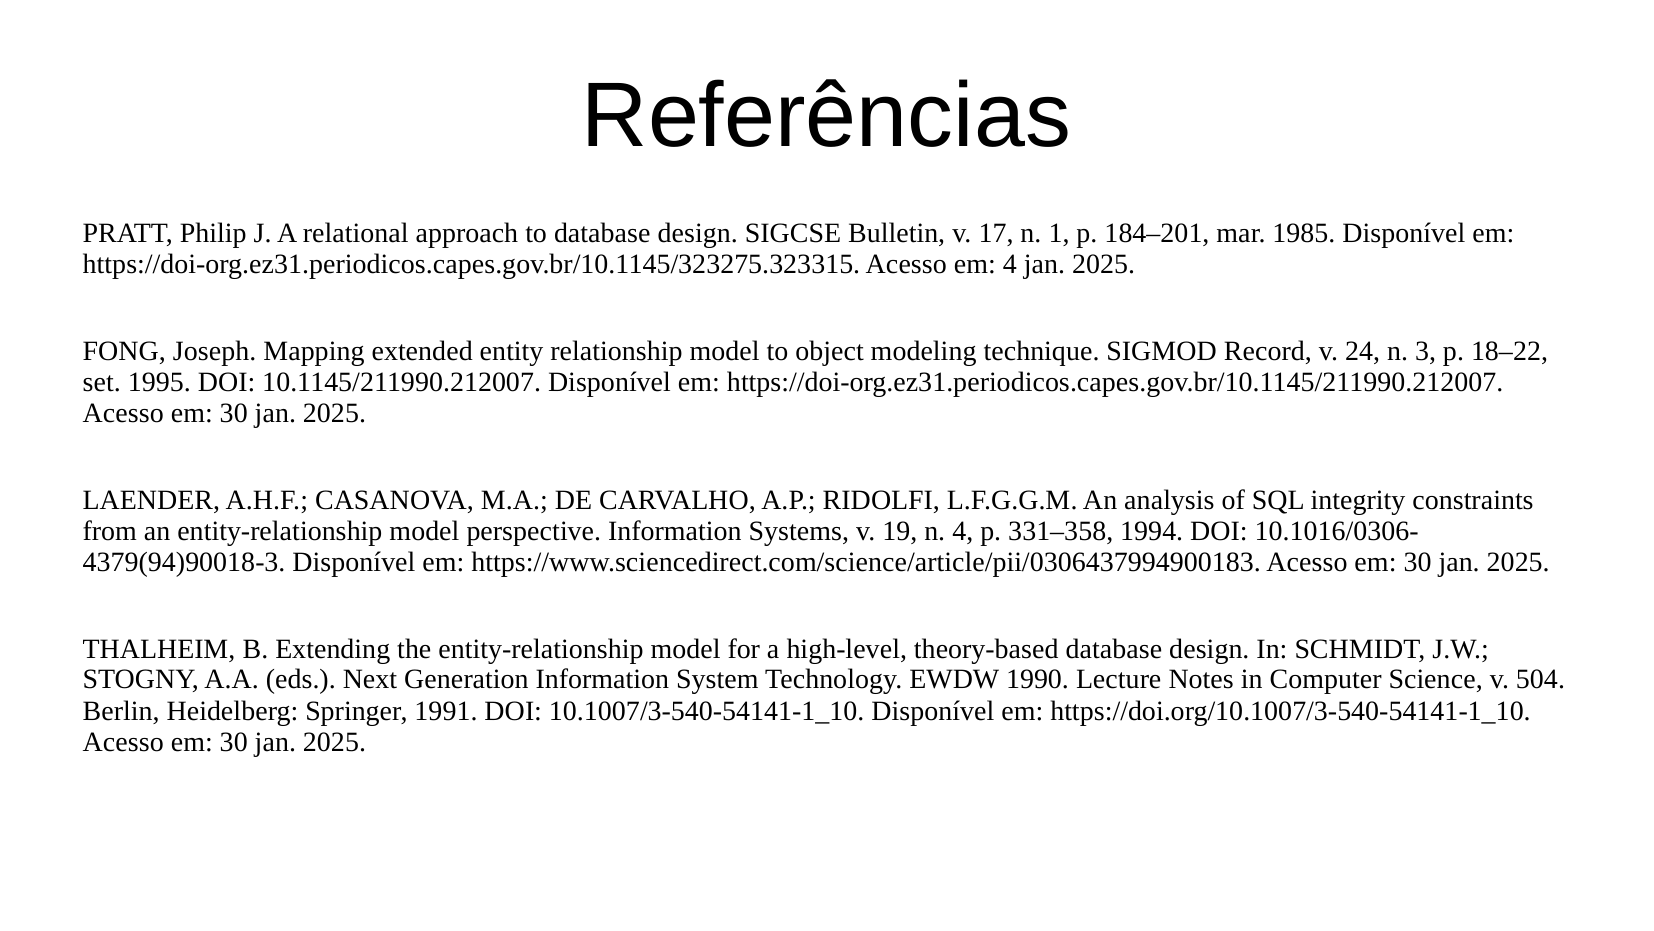

# Referências
PRATT, Philip J. A relational approach to database design. SIGCSE Bulletin, v. 17, n. 1, p. 184–201, mar. 1985. Disponível em: https://doi-org.ez31.periodicos.capes.gov.br/10.1145/323275.323315. Acesso em: 4 jan. 2025.
FONG, Joseph. Mapping extended entity relationship model to object modeling technique. SIGMOD Record, v. 24, n. 3, p. 18–22, set. 1995. DOI: 10.1145/211990.212007. Disponível em: https://doi-org.ez31.periodicos.capes.gov.br/10.1145/211990.212007. Acesso em: 30 jan. 2025.
LAENDER, A.H.F.; CASANOVA, M.A.; DE CARVALHO, A.P.; RIDOLFI, L.F.G.G.M. An analysis of SQL integrity constraints from an entity-relationship model perspective. Information Systems, v. 19, n. 4, p. 331–358, 1994. DOI: 10.1016/0306-4379(94)90018-3. Disponível em: https://www.sciencedirect.com/science/article/pii/0306437994900183. Acesso em: 30 jan. 2025.
THALHEIM, B. Extending the entity-relationship model for a high-level, theory-based database design. In: SCHMIDT, J.W.; STOGNY, A.A. (eds.). Next Generation Information System Technology. EWDW 1990. Lecture Notes in Computer Science, v. 504. Berlin, Heidelberg: Springer, 1991. DOI: 10.1007/3-540-54141-1_10. Disponível em: https://doi.org/10.1007/3-540-54141-1_10. Acesso em: 30 jan. 2025.